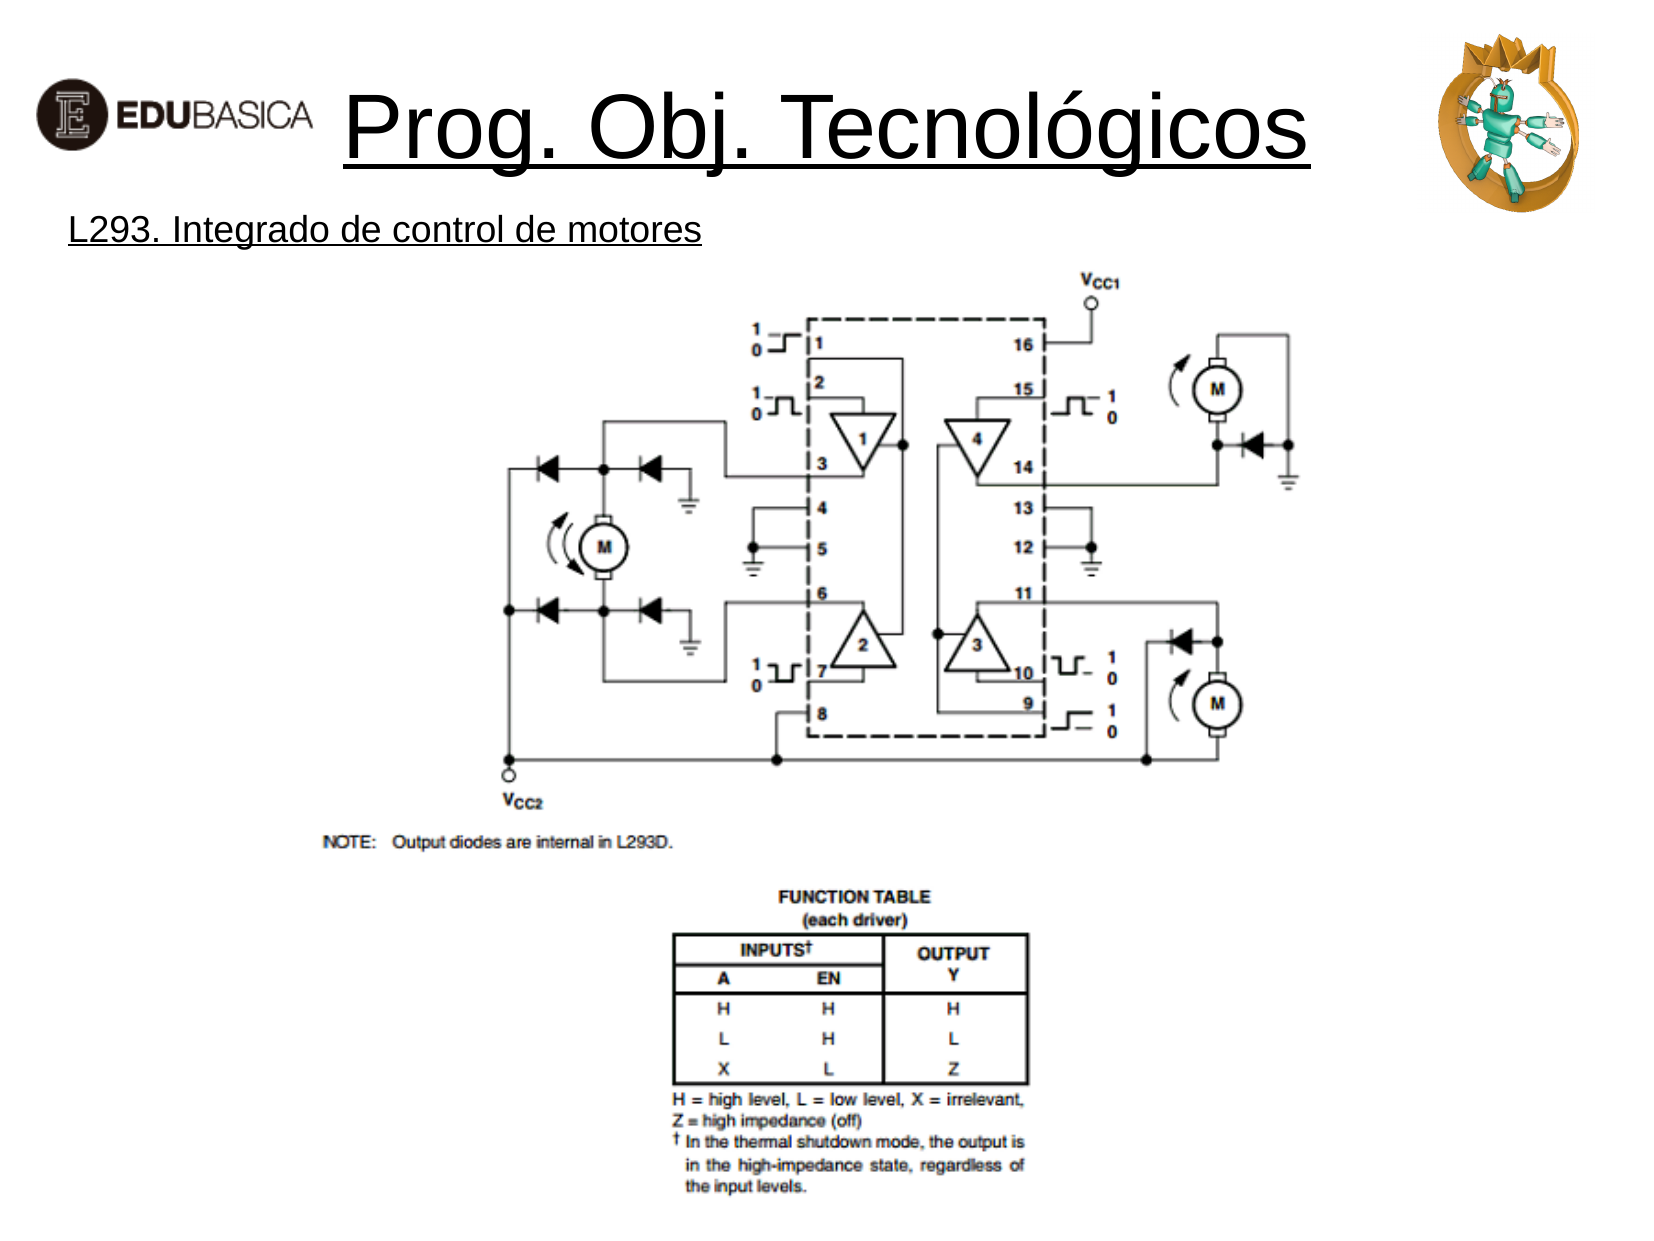

# Prog. Obj. Tecnológicos
L293. Integrado de control de motores